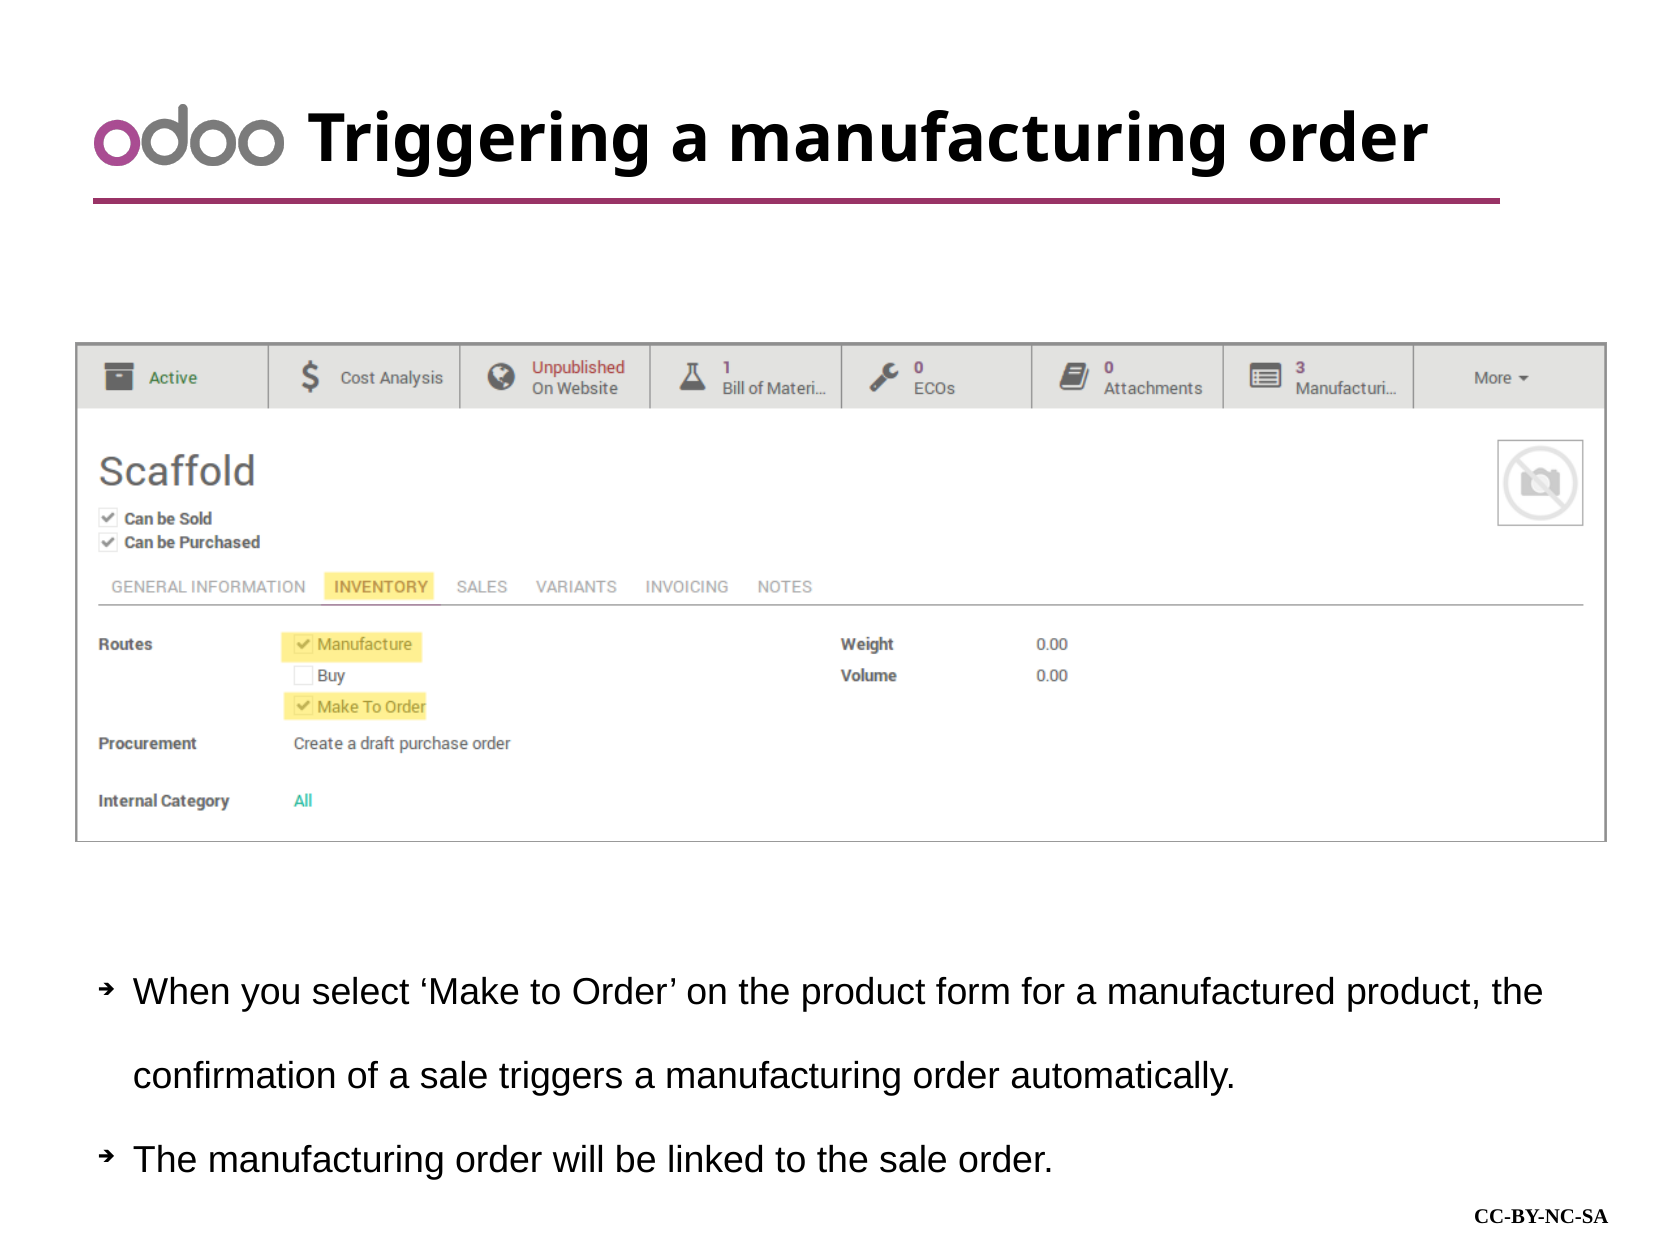

# Triggering a manufacturing order
When you select ‘Make to Order’ on the product form for a manufactured product, the confirmation of a sale triggers a manufacturing order automatically.
The manufacturing order will be linked to the sale order.